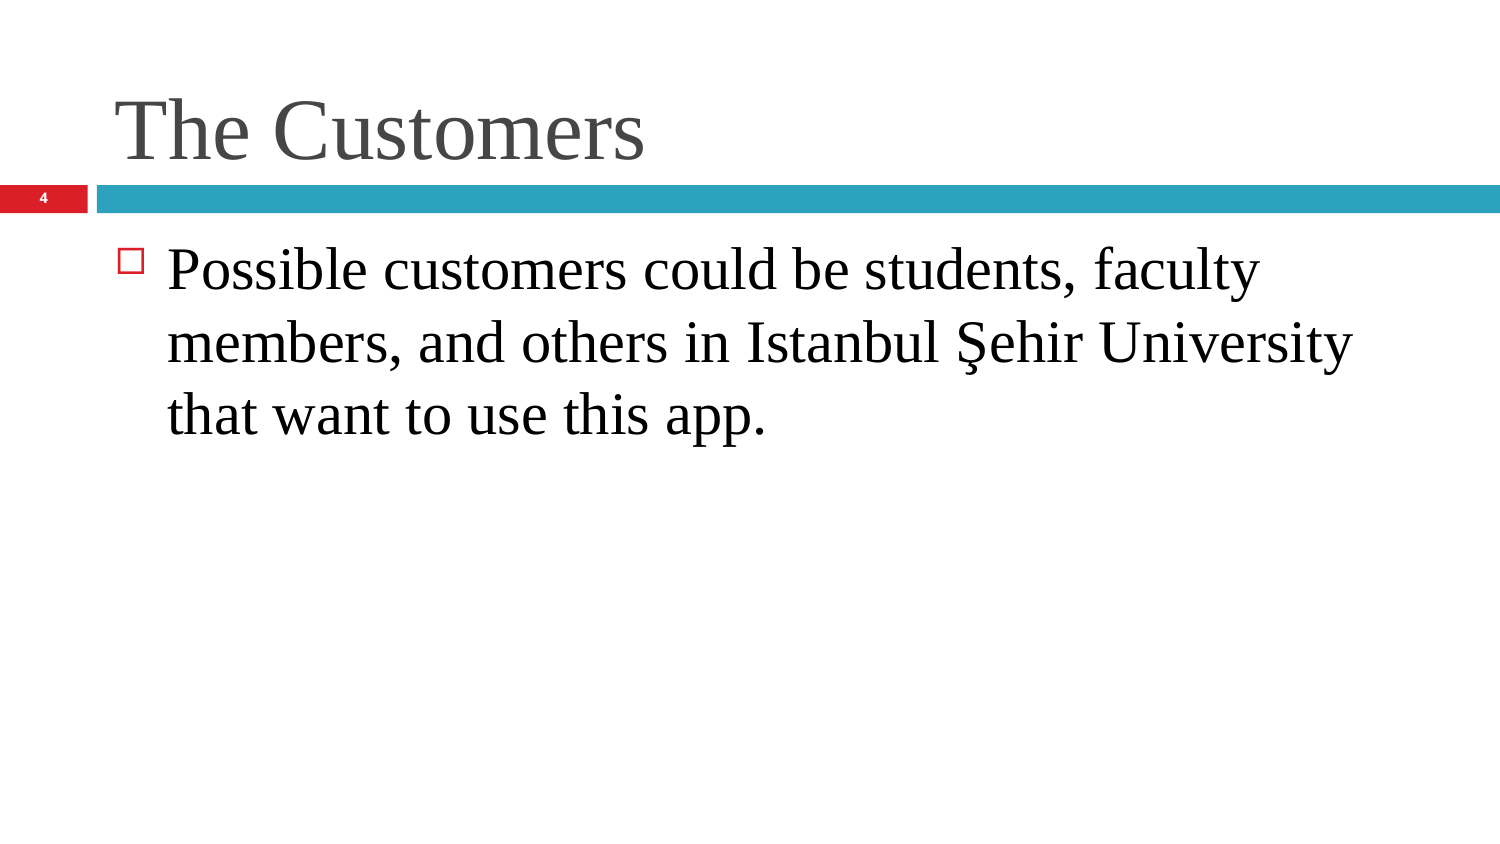

# The Customers
Possible customers could be students, faculty members, and others in Istanbul Şehir University that want to use this app.